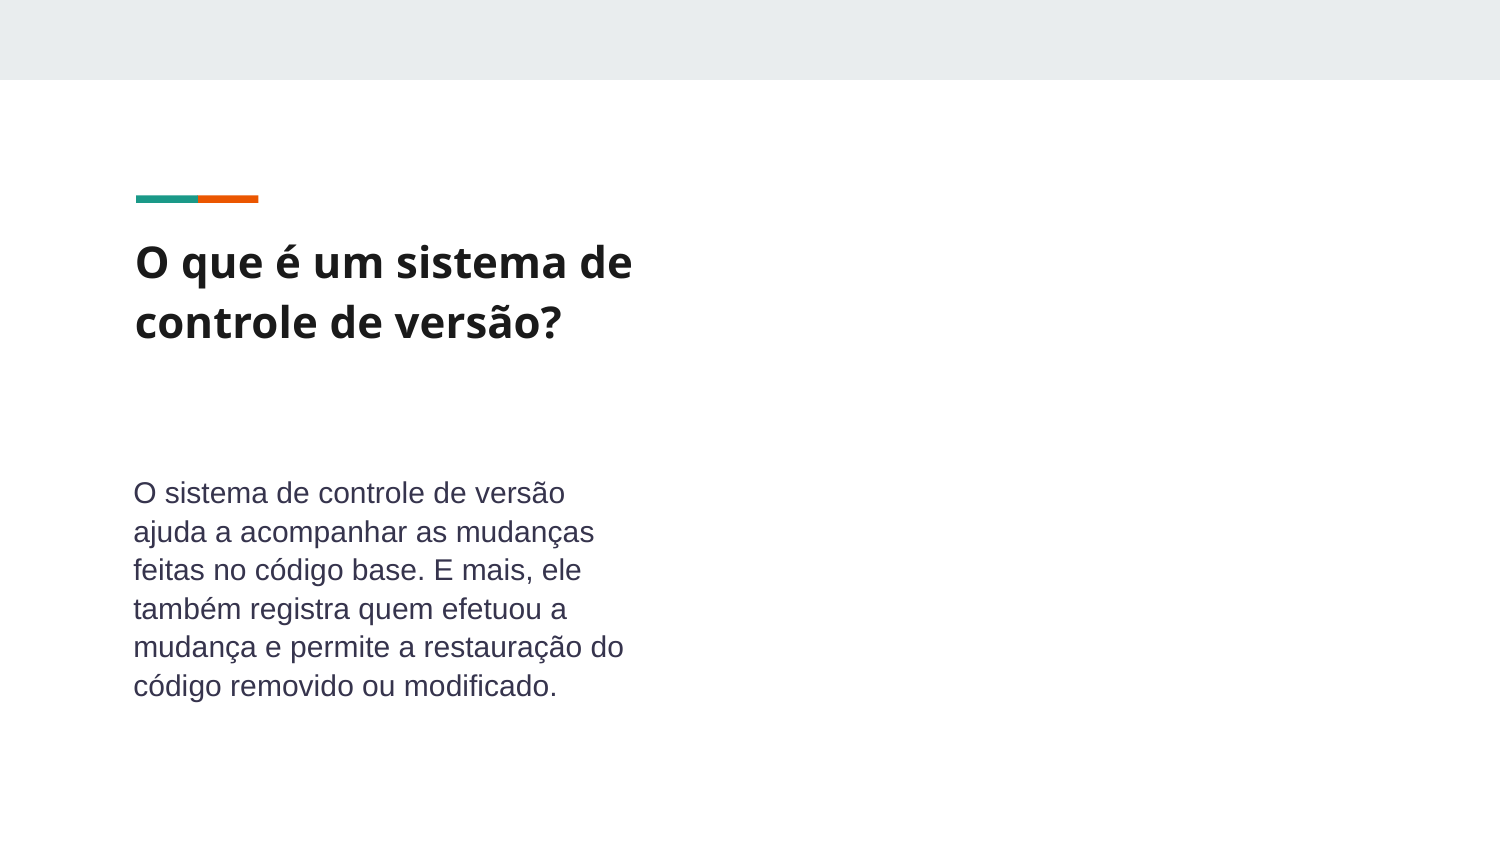

# O que é um sistema de controle de versão?
O sistema de controle de versão ajuda a acompanhar as mudanças feitas no código base. E mais, ele também registra quem efetuou a mudança e permite a restauração do código removido ou modificado.